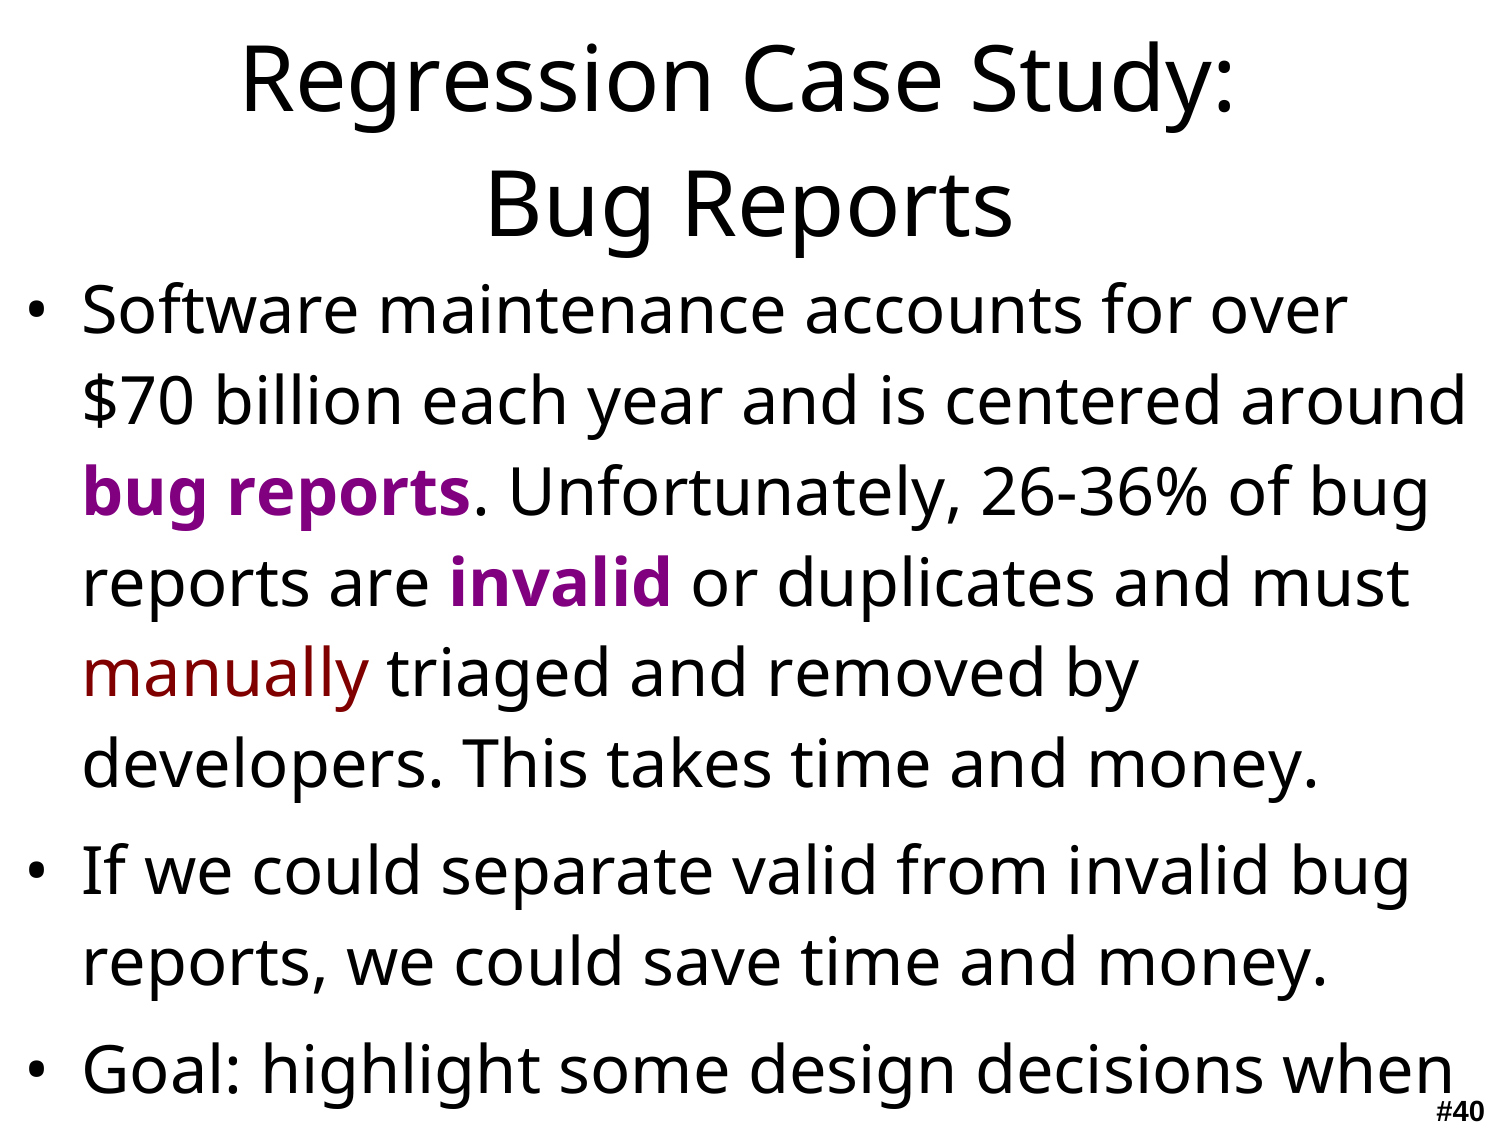

# Regression Case Study: Bug Reports
Software maintenance accounts for over $70 billion each year and is centered around bug reports. Unfortunately, 26-36% of bug reports are invalid or duplicates and must manually triaged and removed by developers. This takes time and money.
If we could separate valid from invalid bug reports, we could save time and money.
Goal: highlight some design decisions when using ML in practice
40